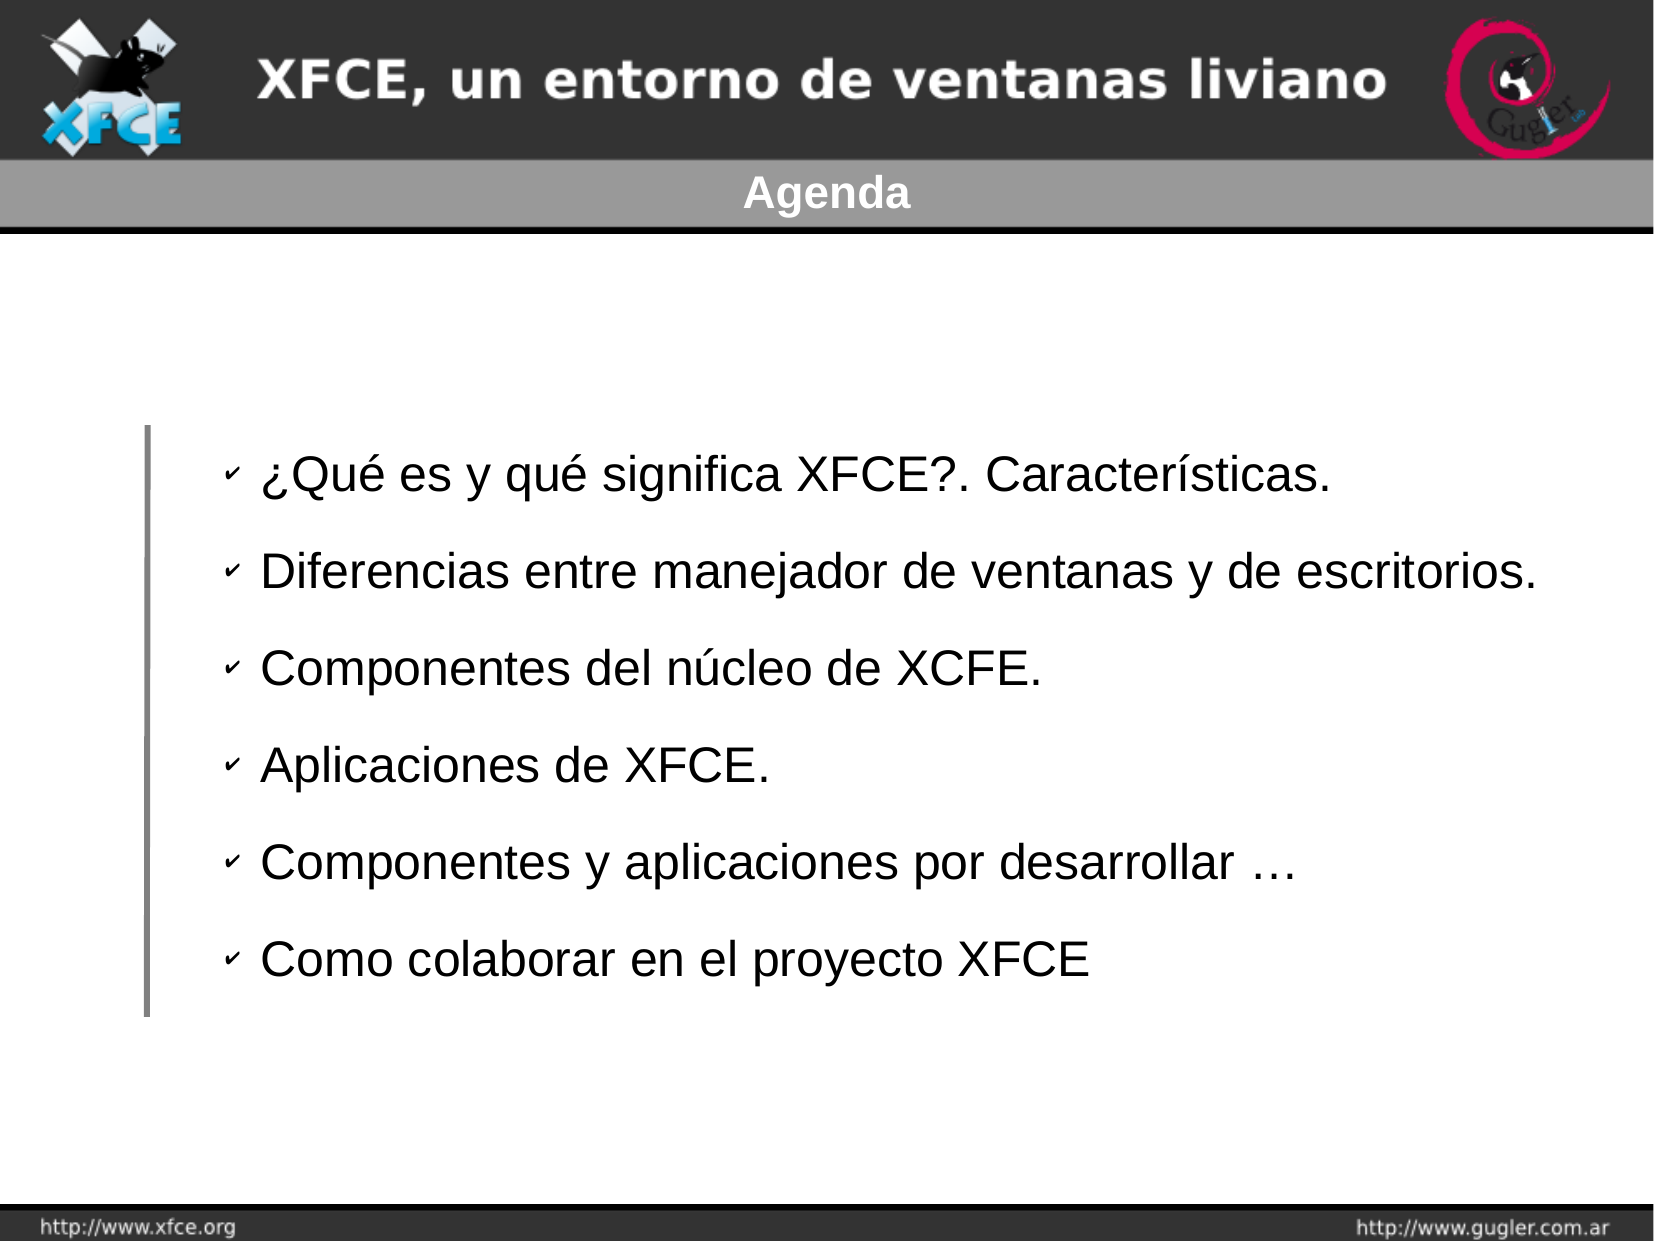

Agenda
¿Qué es y qué significa XFCE?. Características.
Diferencias entre manejador de ventanas y de escritorios.
Componentes del núcleo de XCFE.
Aplicaciones de XFCE.
Componentes y aplicaciones por desarrollar …
Como colaborar en el proyecto XFCE